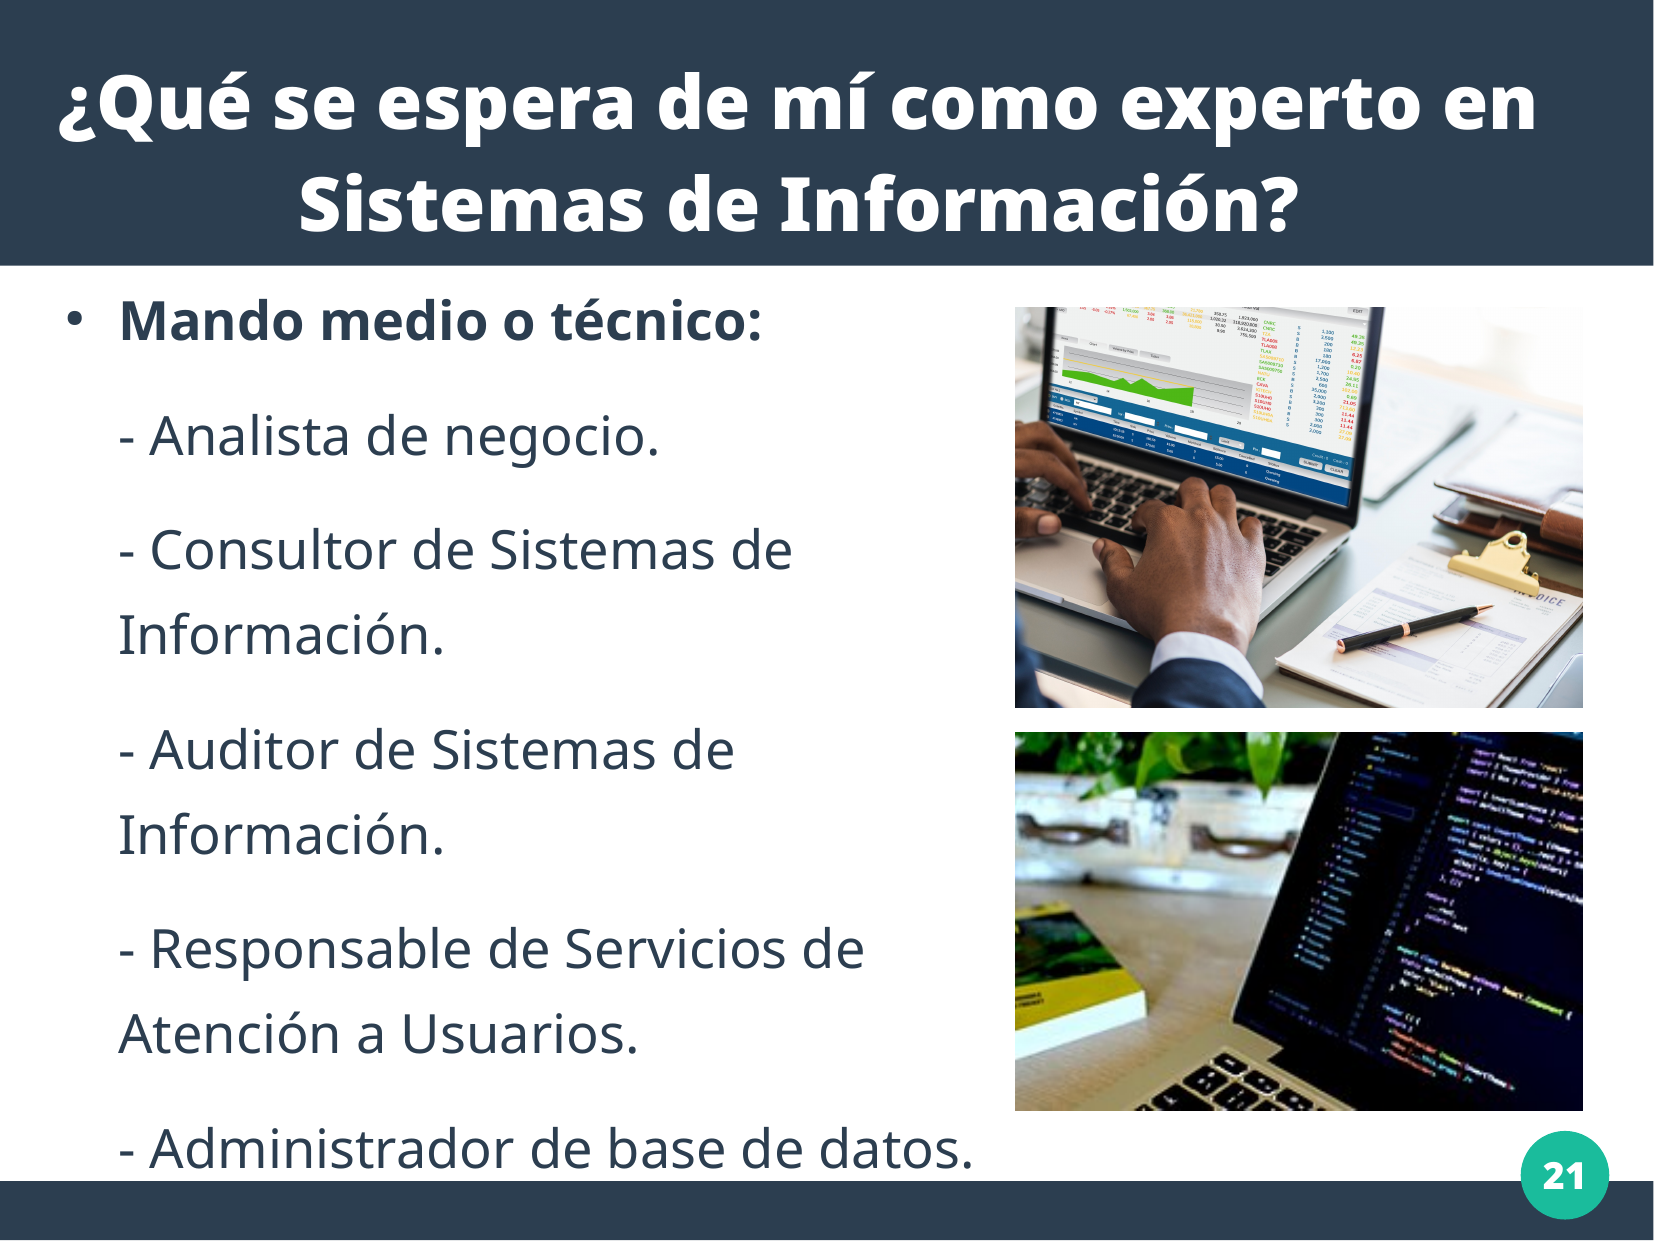

# ¿Qué se espera de mí como experto en Sistemas de Información?
Mando medio o técnico:
- Analista de negocio.
- Consultor de Sistemas de Información.
- Auditor de Sistemas de Información.
- Responsable de Servicios de Atención a Usuarios.
- Administrador de base de datos.
21